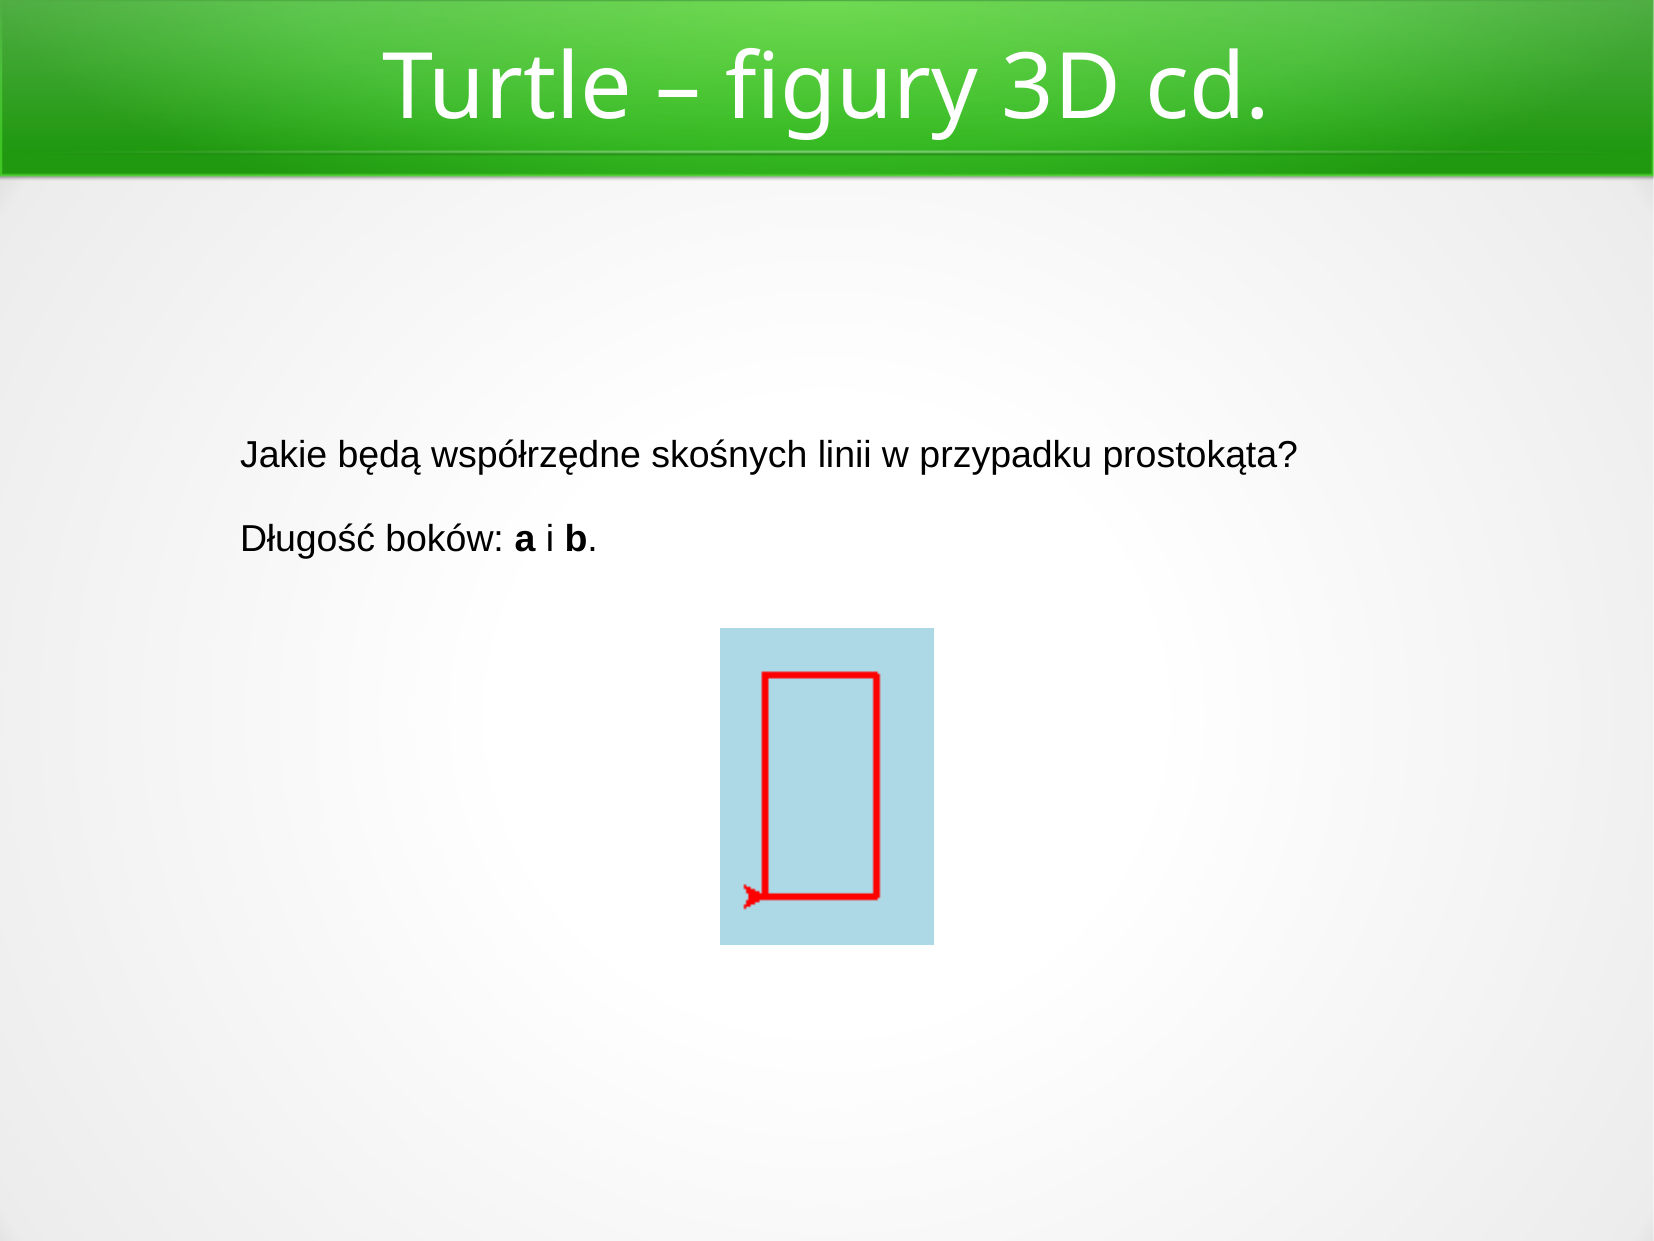

# Turtle – figury 3D cd.
Jakie będą współrzędne skośnych linii w przypadku prostokąta?
Długość boków: a i b.